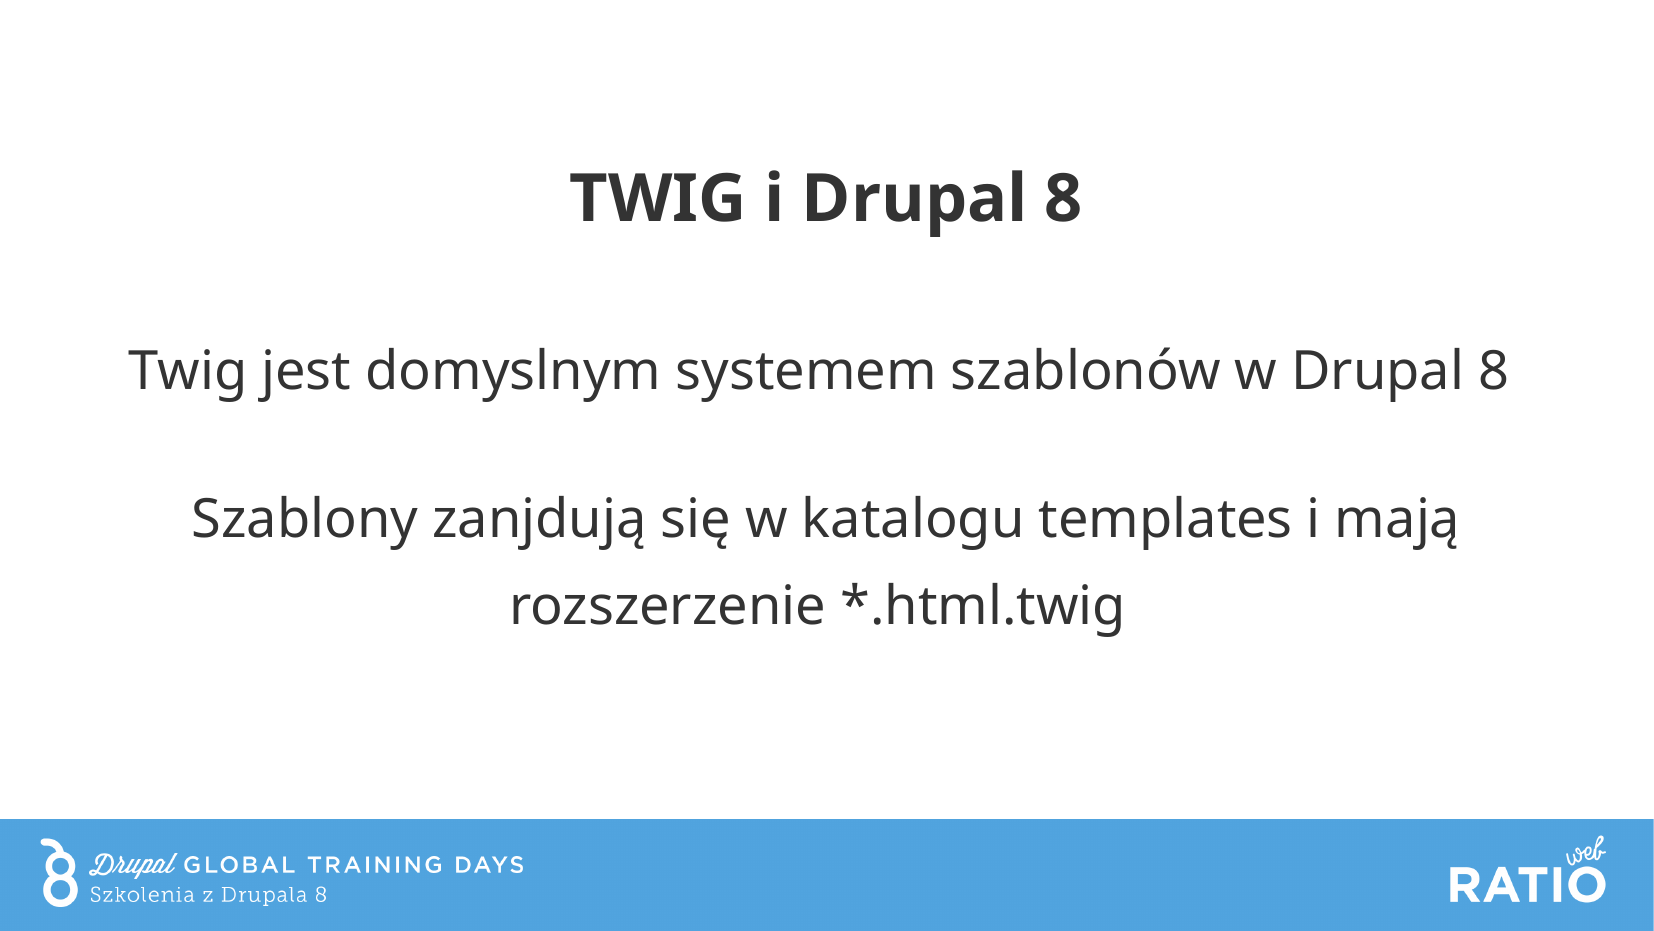

# TWIG i Drupal 8
Twig jest domyslnym systemem szablonów w Drupal 8
Szablony zanjdują się w katalogu templates i mają rozszerzenie *.html.twig